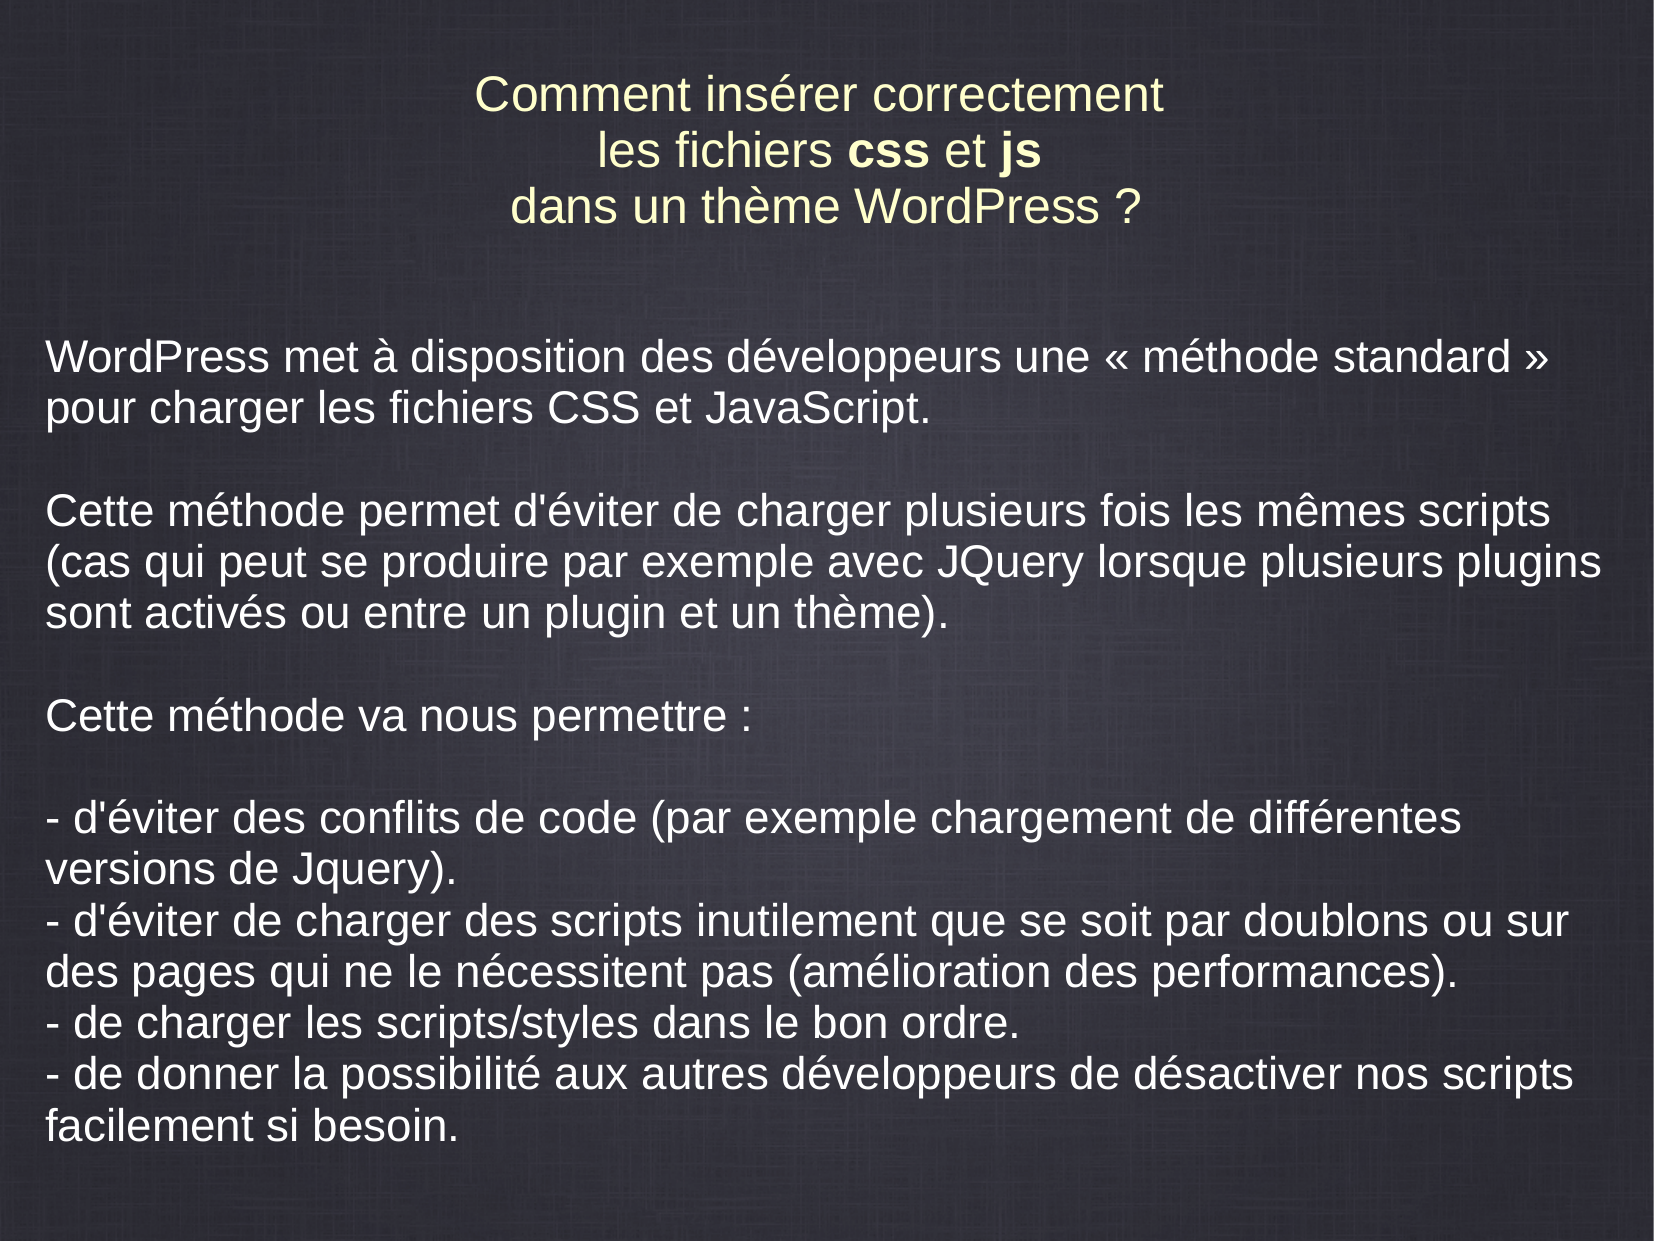

Comment insérer correctement
les fichiers css et js
dans un thème WordPress ?
WordPress met à disposition des développeurs une « méthode standard » pour charger les fichiers CSS et JavaScript.
Cette méthode permet d'éviter de charger plusieurs fois les mêmes scripts (cas qui peut se produire par exemple avec JQuery lorsque plusieurs plugins sont activés ou entre un plugin et un thème).
Cette méthode va nous permettre :
- d'éviter des conflits de code (par exemple chargement de différentes versions de Jquery).
- d'éviter de charger des scripts inutilement que se soit par doublons ou sur des pages qui ne le nécessitent pas (amélioration des performances).
- de charger les scripts/styles dans le bon ordre.
- de donner la possibilité aux autres développeurs de désactiver nos scripts facilement si besoin.